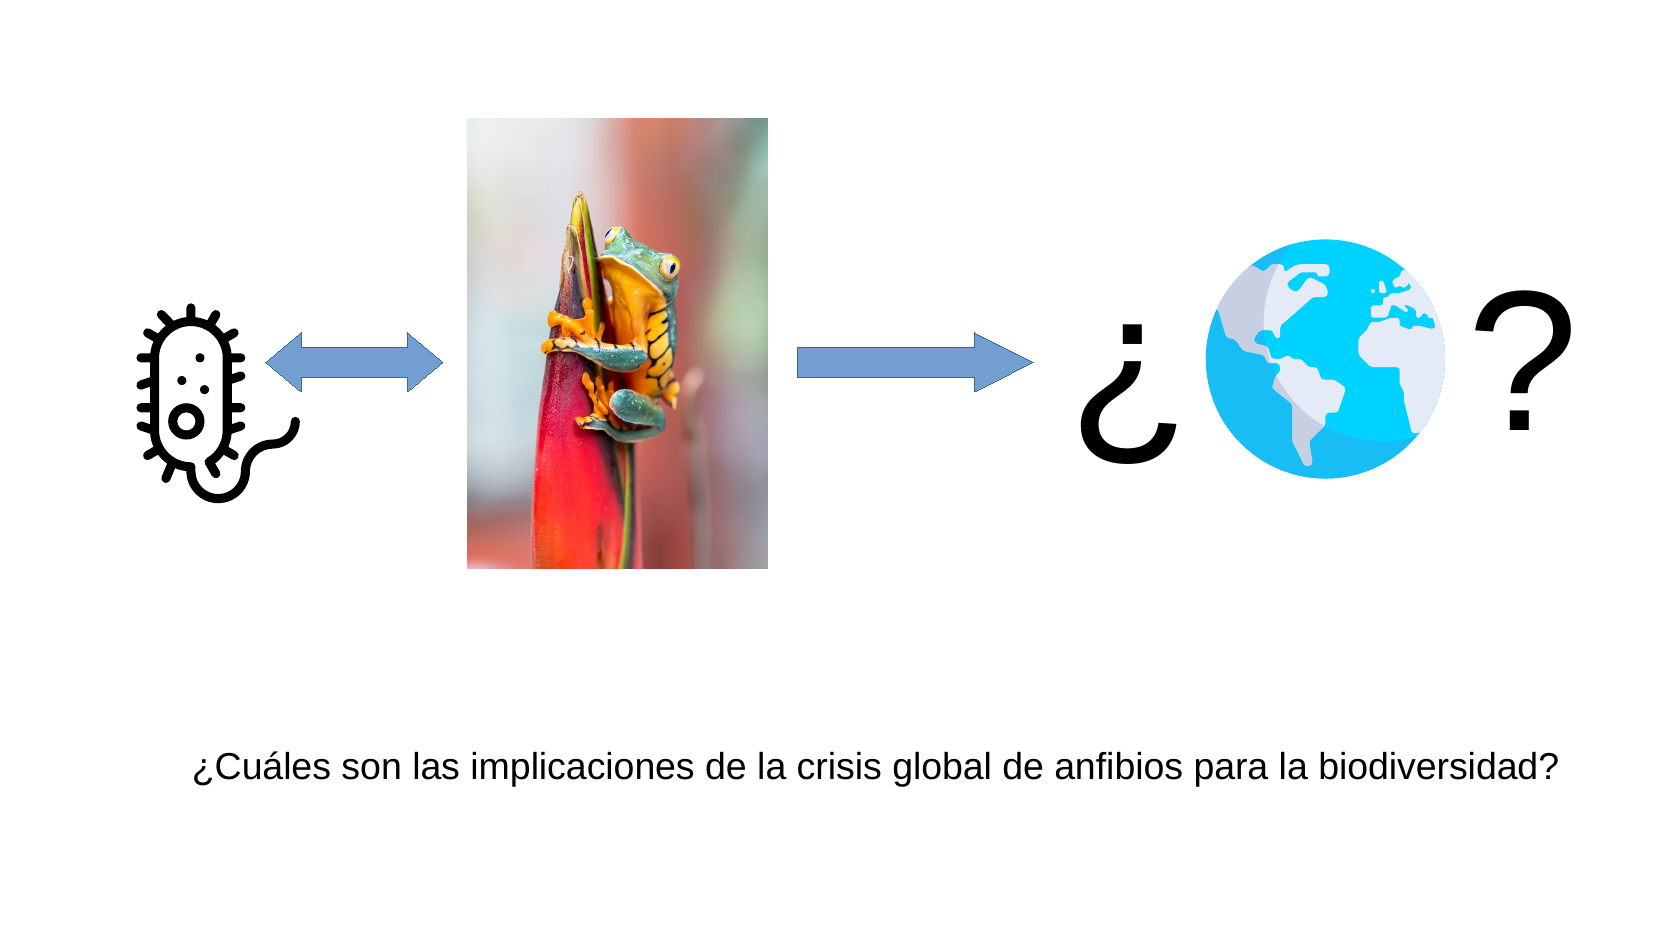

¿ ?
¿Cuáles son las implicaciones de la crisis global de anfibios para la biodiversidad?